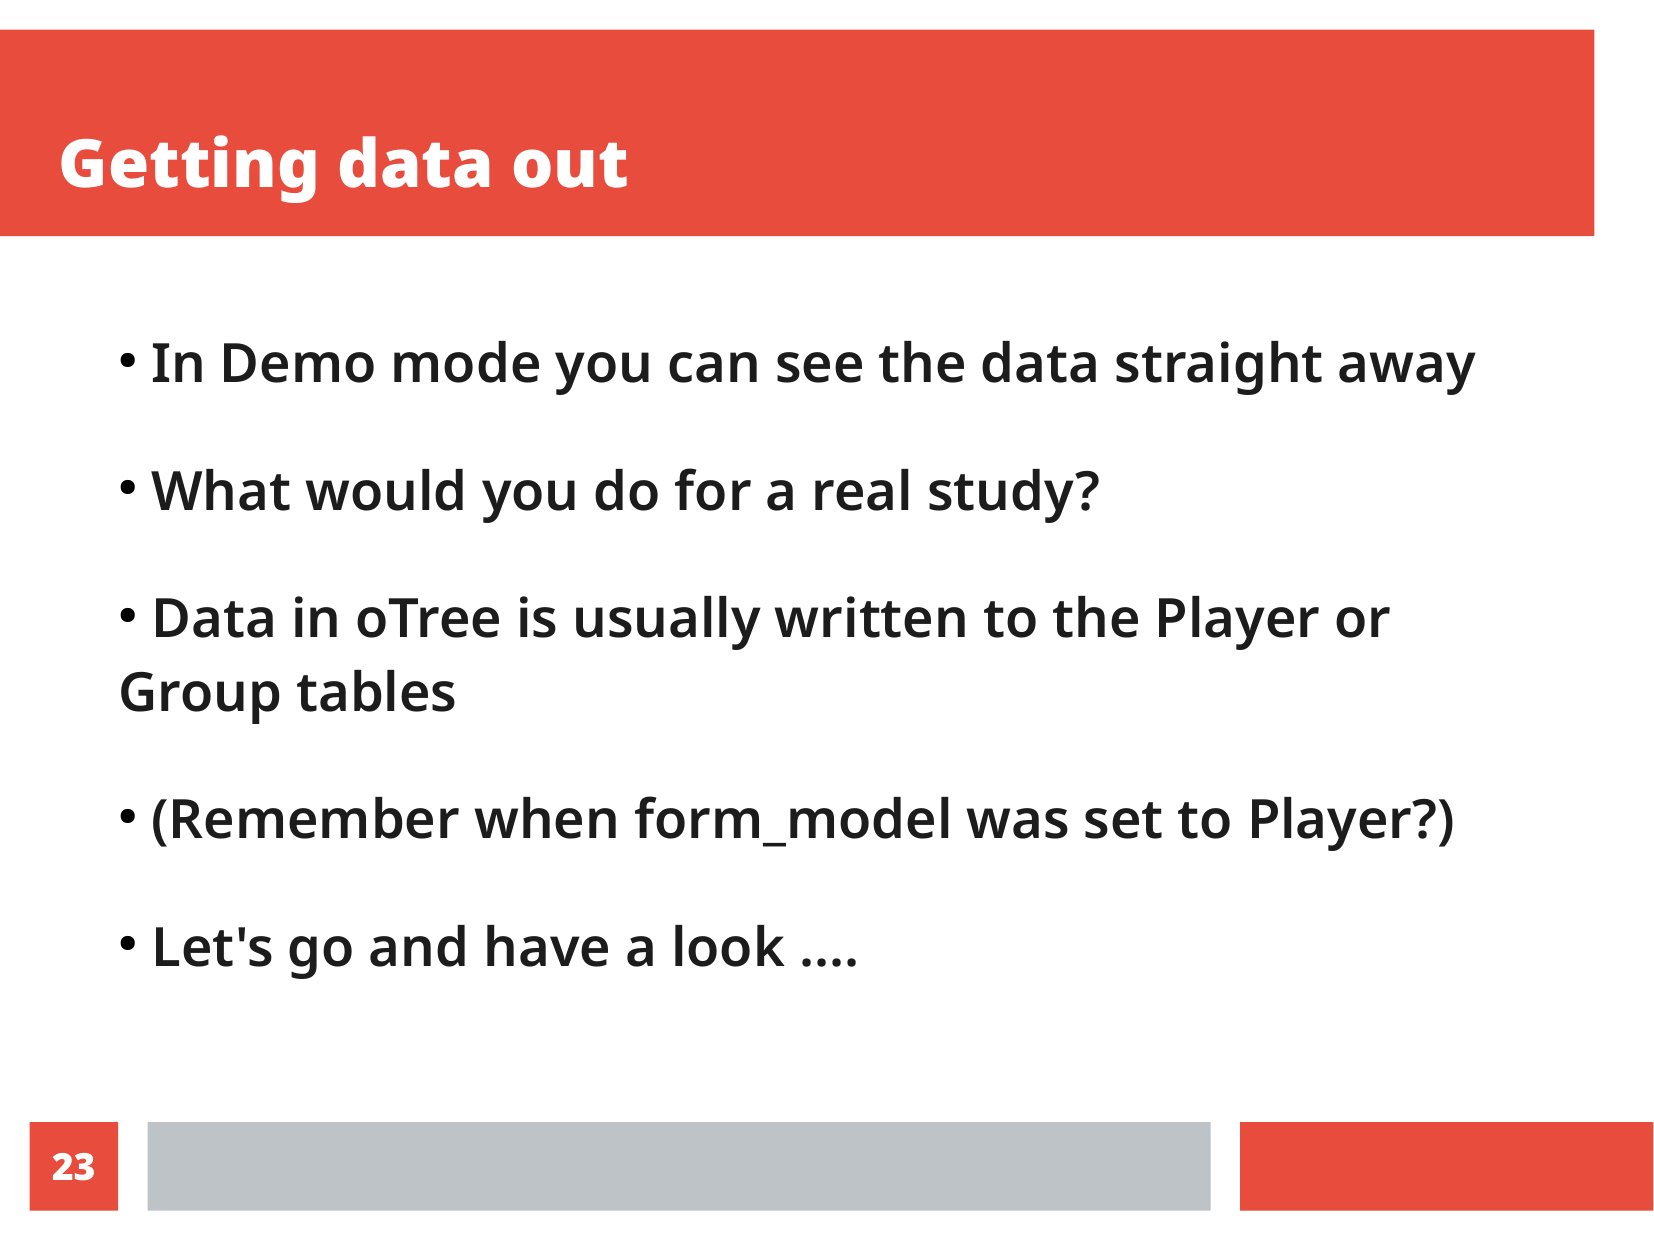

# Getting data out
 In Demo mode you can see the data straight away
 What would you do for a real study?
 Data in oTree is usually written to the Player or Group tables
 (Remember when form_model was set to Player?)
 Let's go and have a look ....
23